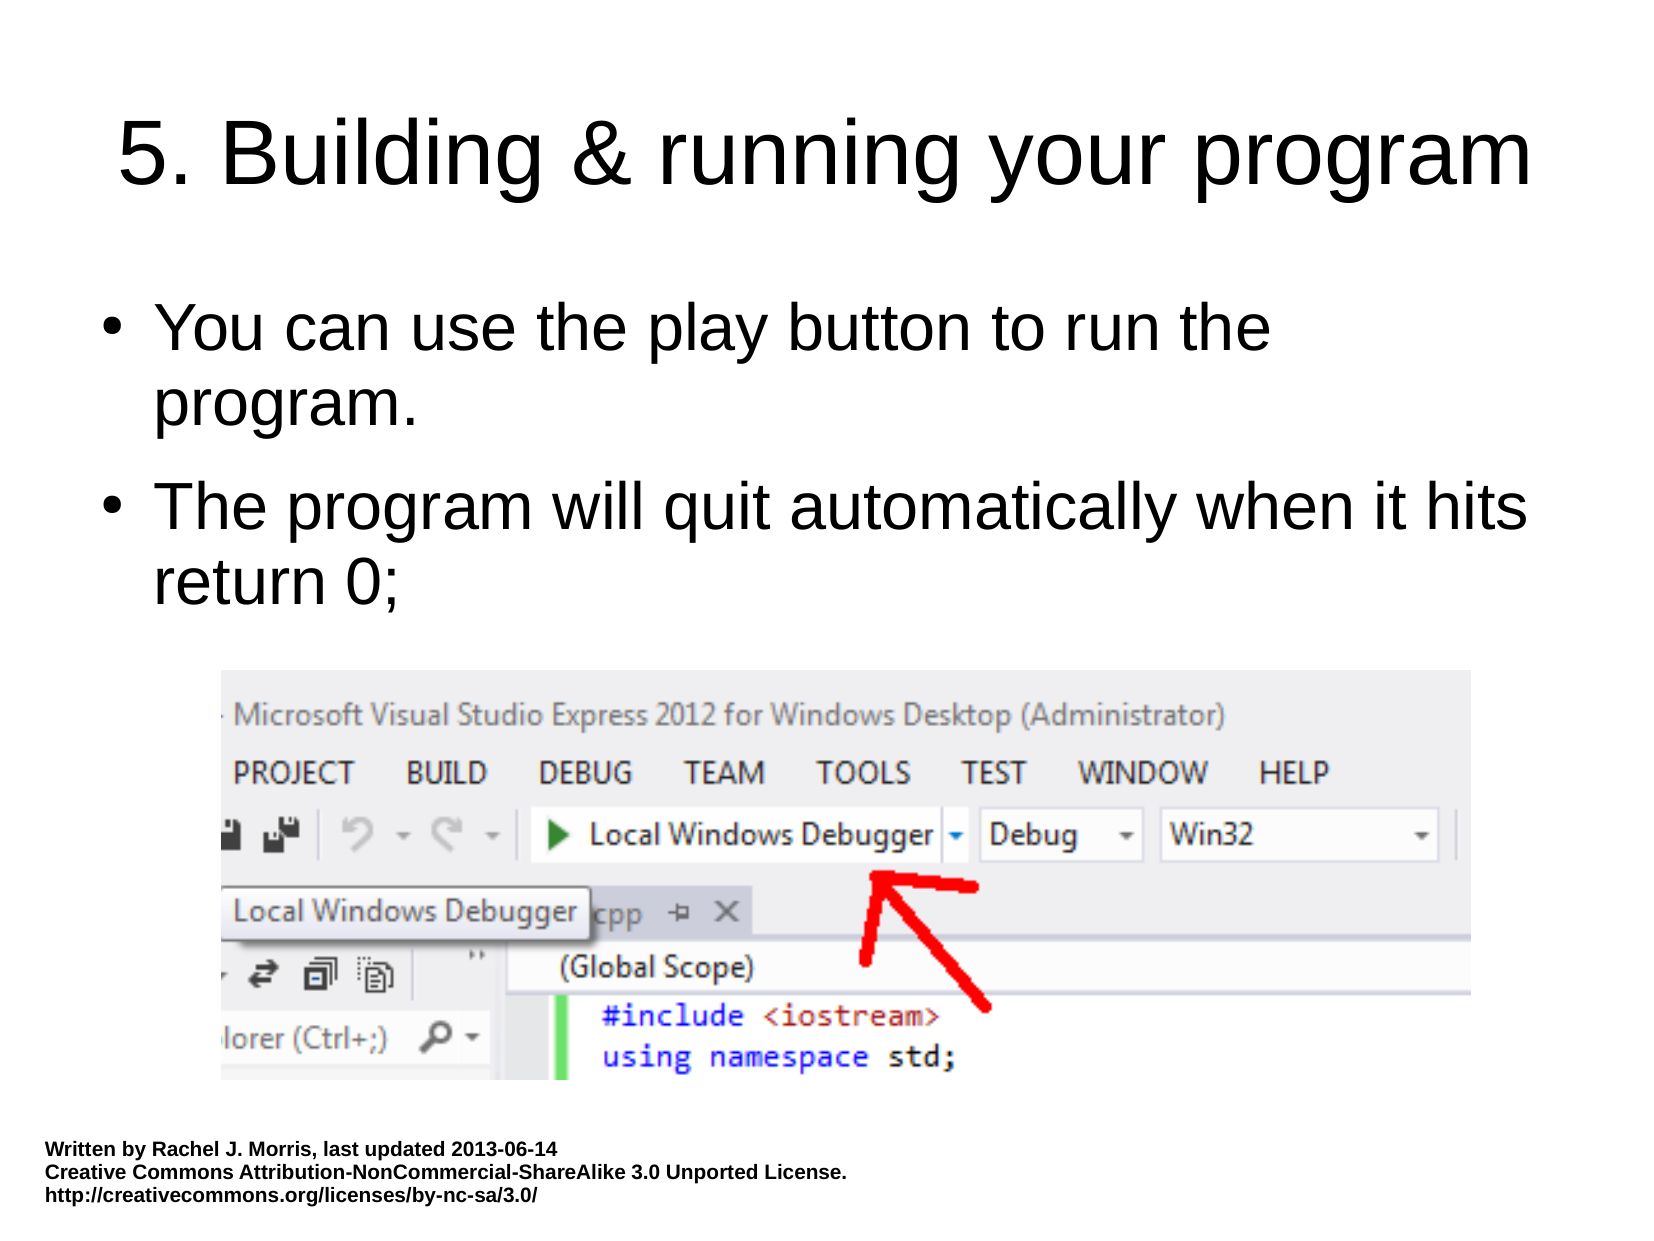

# 5. Building & running your program
You can use the play button to run the program.
The program will quit automatically when it hits return 0;